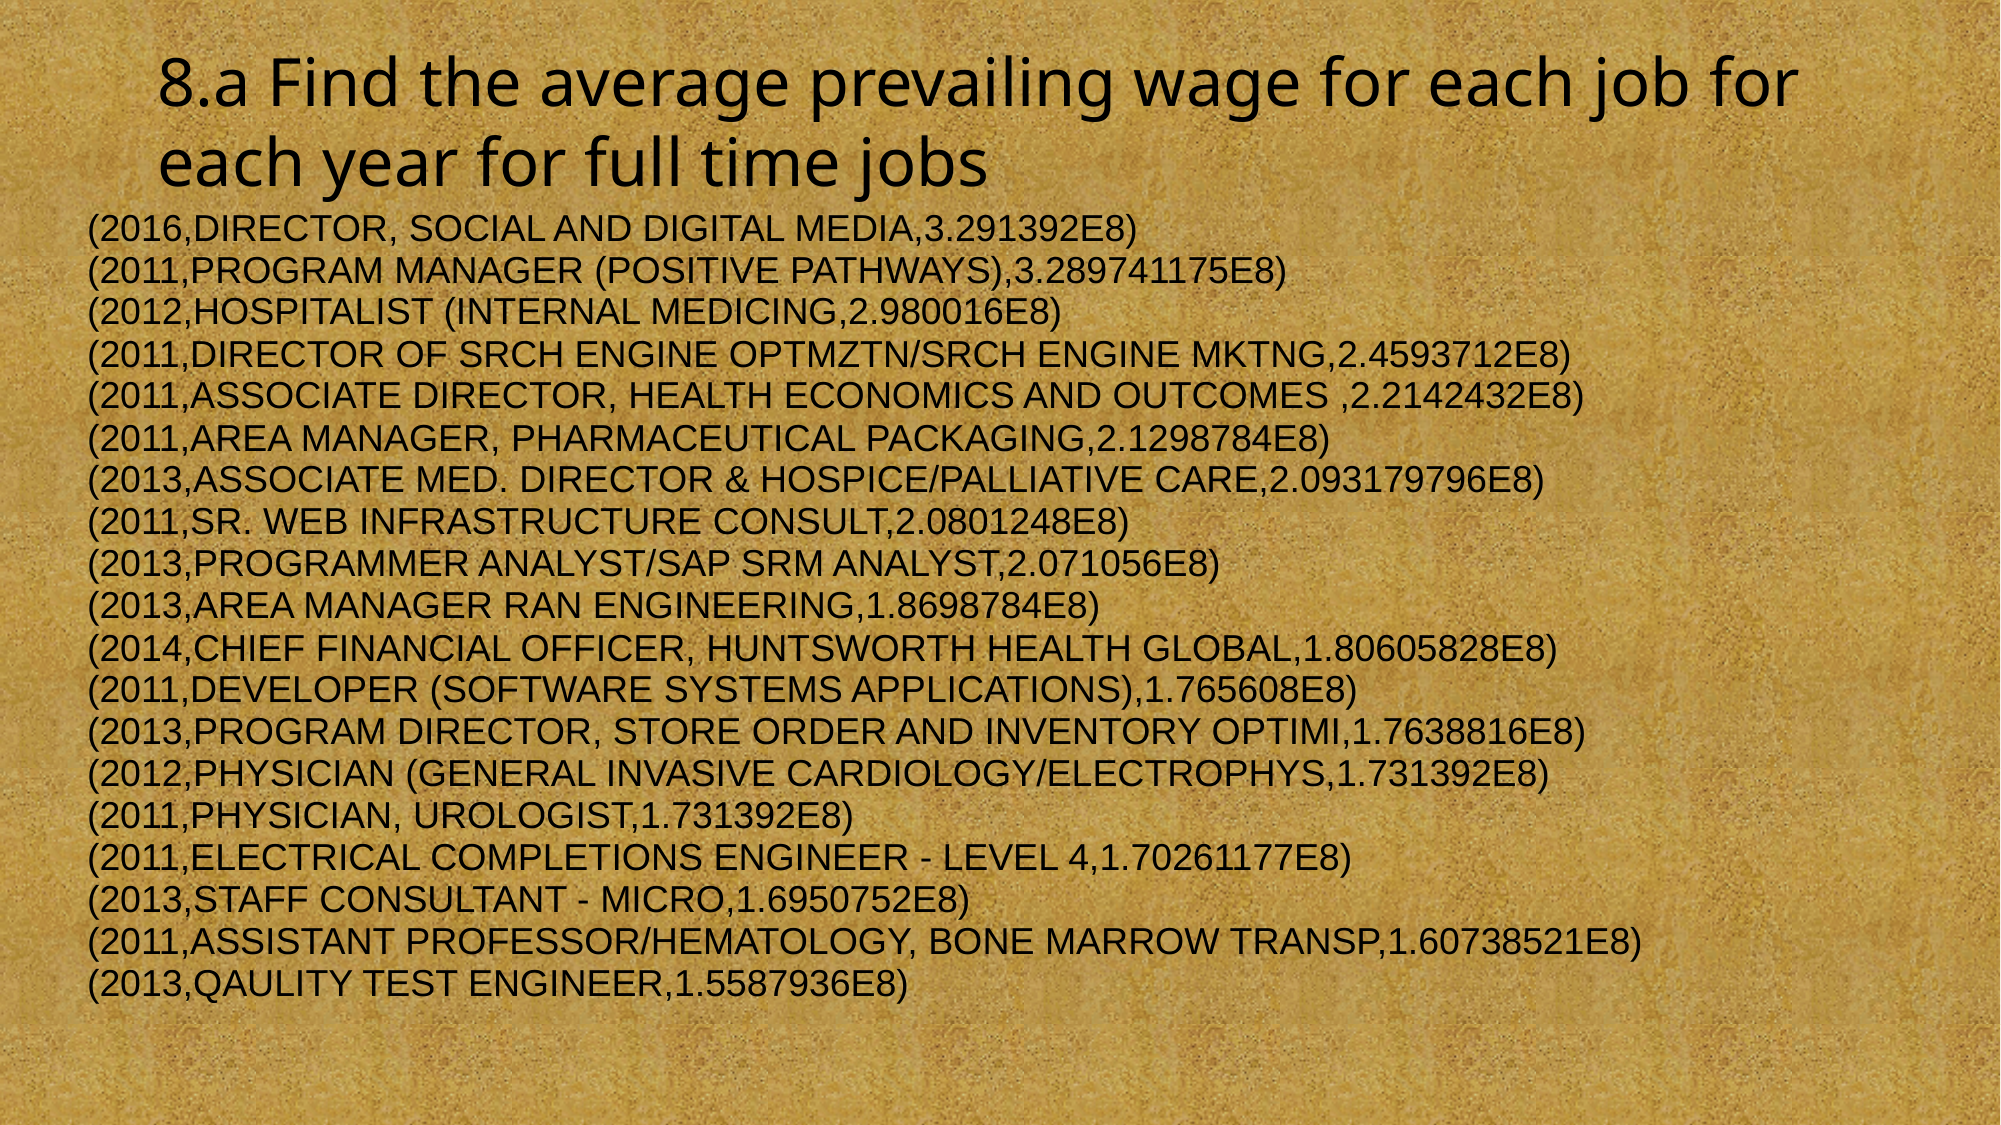

# 8.a Find the average prevailing wage for each job for each year for full time jobs
(2016,DIRECTOR, SOCIAL AND DIGITAL MEDIA,3.291392E8)
(2011,PROGRAM MANAGER (POSITIVE PATHWAYS),3.289741175E8)
(2012,HOSPITALIST (INTERNAL MEDICING,2.980016E8)
(2011,DIRECTOR OF SRCH ENGINE OPTMZTN/SRCH ENGINE MKTNG,2.4593712E8)
(2011,ASSOCIATE DIRECTOR, HEALTH ECONOMICS AND OUTCOMES ,2.2142432E8)
(2011,AREA MANAGER, PHARMACEUTICAL PACKAGING,2.1298784E8)
(2013,ASSOCIATE MED. DIRECTOR & HOSPICE/PALLIATIVE CARE,2.093179796E8)
(2011,SR. WEB INFRASTRUCTURE CONSULT,2.0801248E8)
(2013,PROGRAMMER ANALYST/SAP SRM ANALYST,2.071056E8)
(2013,AREA MANAGER RAN ENGINEERING,1.8698784E8)
(2014,CHIEF FINANCIAL OFFICER, HUNTSWORTH HEALTH GLOBAL,1.80605828E8)
(2011,DEVELOPER (SOFTWARE SYSTEMS APPLICATIONS),1.765608E8)
(2013,PROGRAM DIRECTOR, STORE ORDER AND INVENTORY OPTIMI,1.7638816E8)
(2012,PHYSICIAN (GENERAL INVASIVE CARDIOLOGY/ELECTROPHYS,1.731392E8)
(2011,PHYSICIAN, UROLOGIST,1.731392E8)
(2011,ELECTRICAL COMPLETIONS ENGINEER - LEVEL 4,1.70261177E8)
(2013,STAFF CONSULTANT - MICRO,1.6950752E8)
(2011,ASSISTANT PROFESSOR/HEMATOLOGY, BONE MARROW TRANSP,1.60738521E8)
(2013,QAULITY TEST ENGINEER,1.5587936E8)